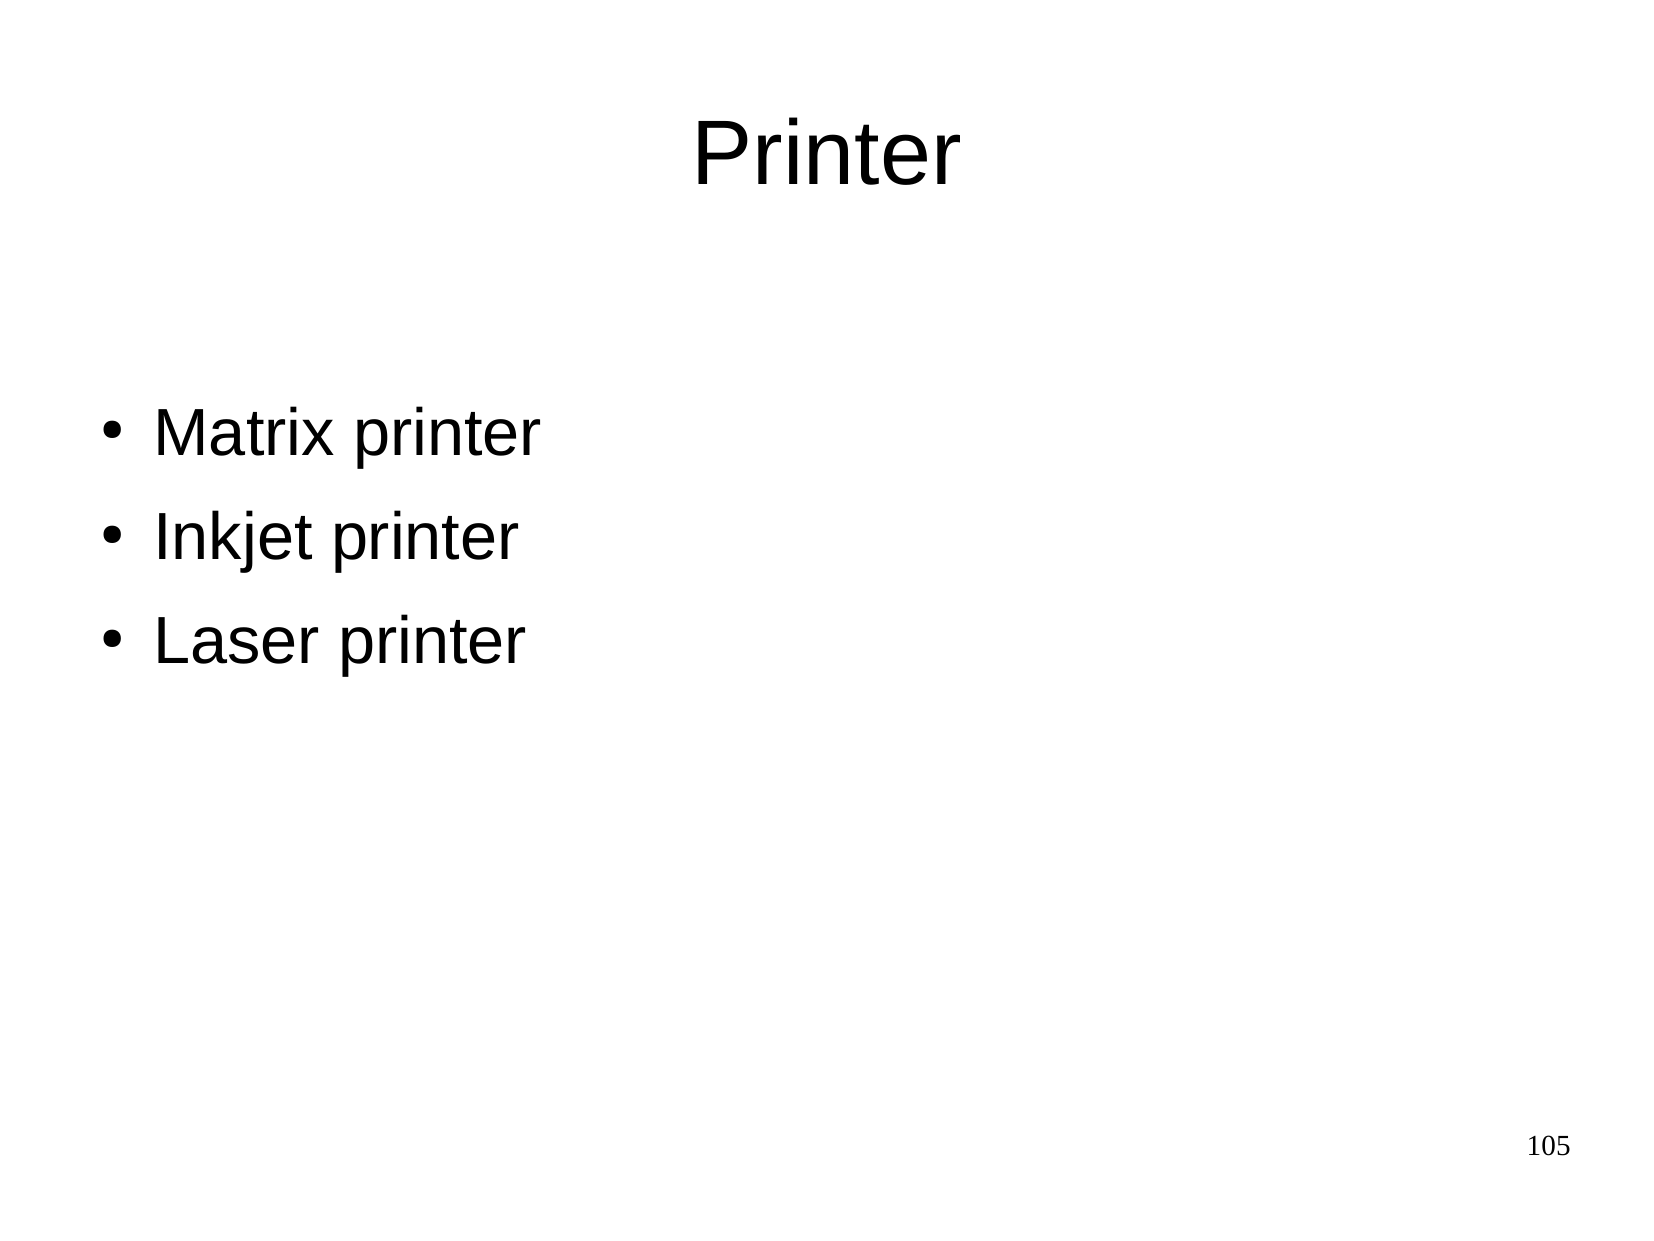

# Printer
Matrix printer
Inkjet printer
Laser printer
105